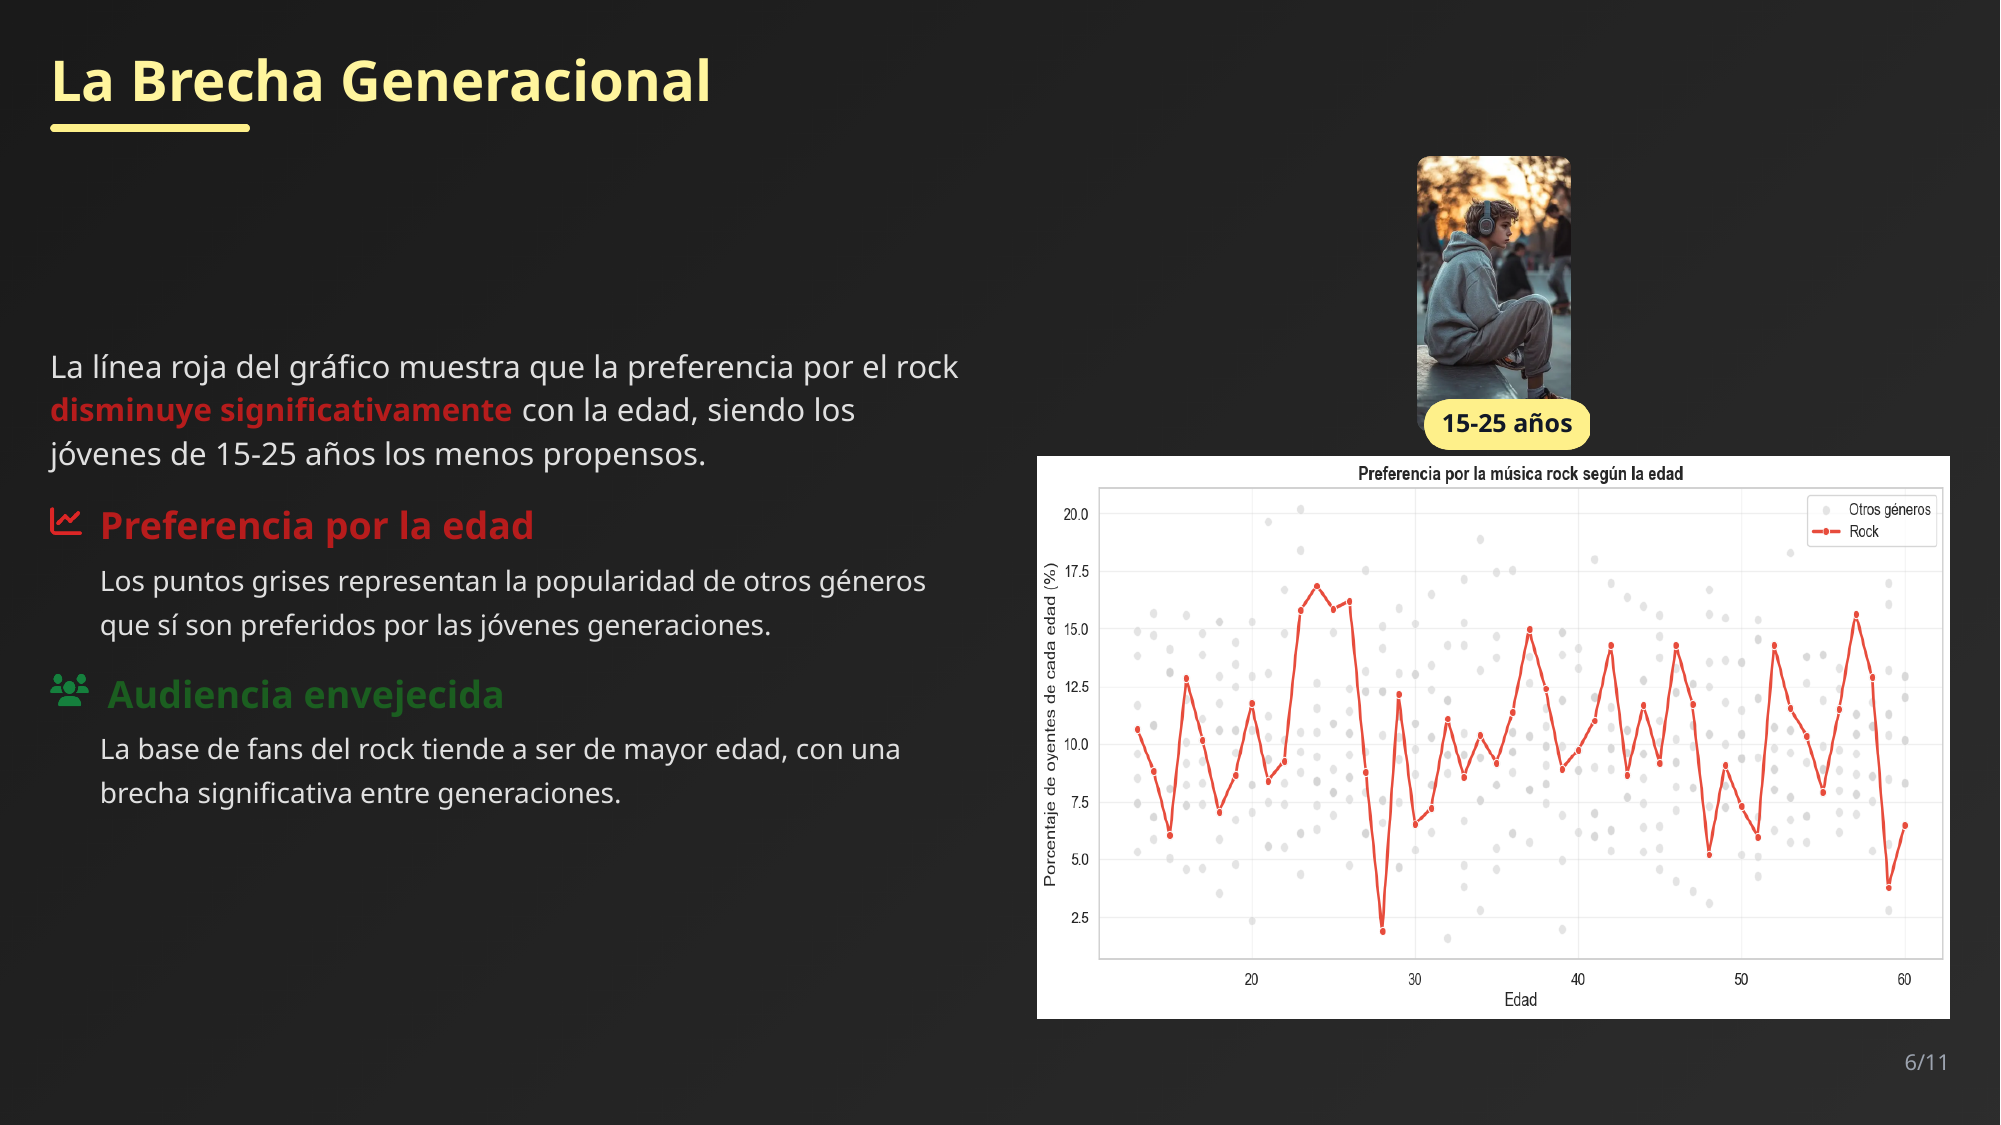

La Brecha Generacional
La línea roja del gráfico muestra que la preferencia por el rock disminuye significativamente con la edad, siendo los jóvenes de 15-25 años los menos propensos.
15-25 años
Preferencia por la música rock según la edad
Preferencia por la edad
Los puntos grises representan la popularidad de otros géneros que sí son preferidos por las jóvenes generaciones.
Audiencia envejecida
La base de fans del rock tiende a ser de mayor edad, con una brecha significativa entre generaciones.
Rock
Otros géneros
6/11